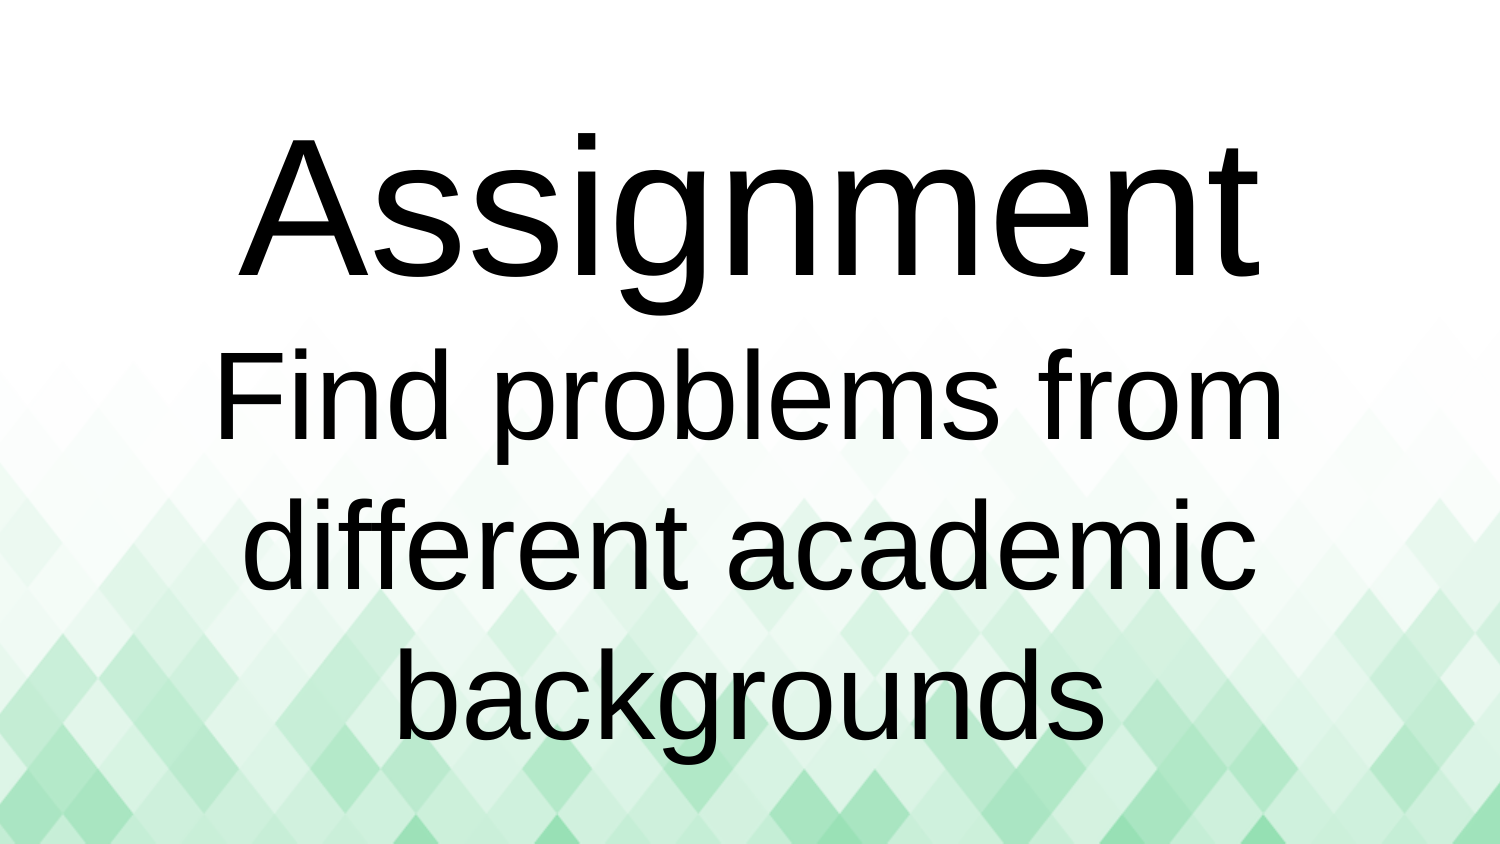

# Assignment Find problems from different academic backgrounds